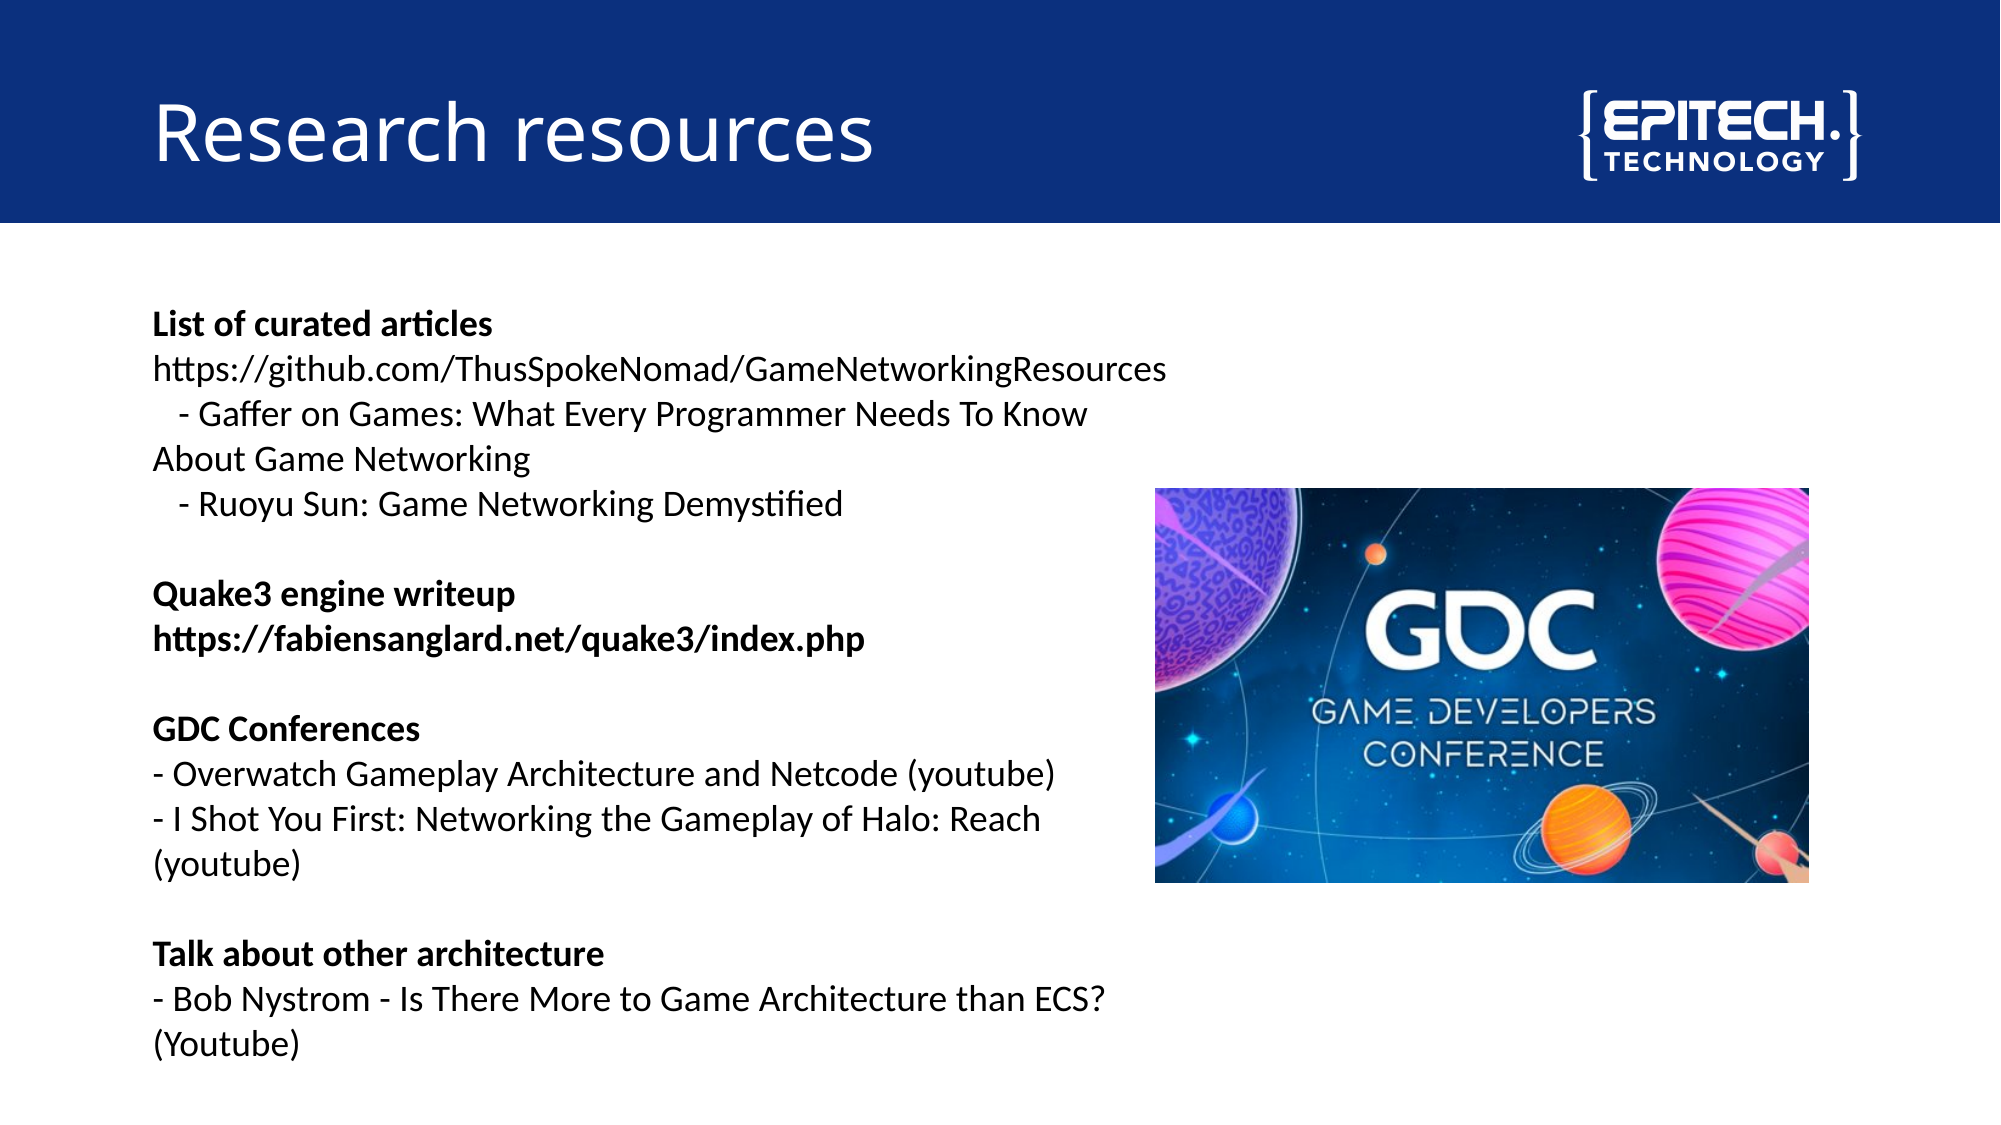

# Research resources
List of curated articles
https://github.com/ThusSpokeNomad/GameNetworkingResources
   - Gaffer on Games: What Every Programmer Needs To Know About Game Networking
   - Ruoyu Sun: Game Networking Demystified
Quake3 engine writeup
https://fabiensanglard.net/quake3/index.php
GDC Conferences
- Overwatch Gameplay Architecture and Netcode (youtube)
- I Shot You First: Networking the Gameplay of Halo: Reach (youtube)
Talk about other architecture
- Bob Nystrom - Is There More to Game Architecture than ECS? (Youtube)